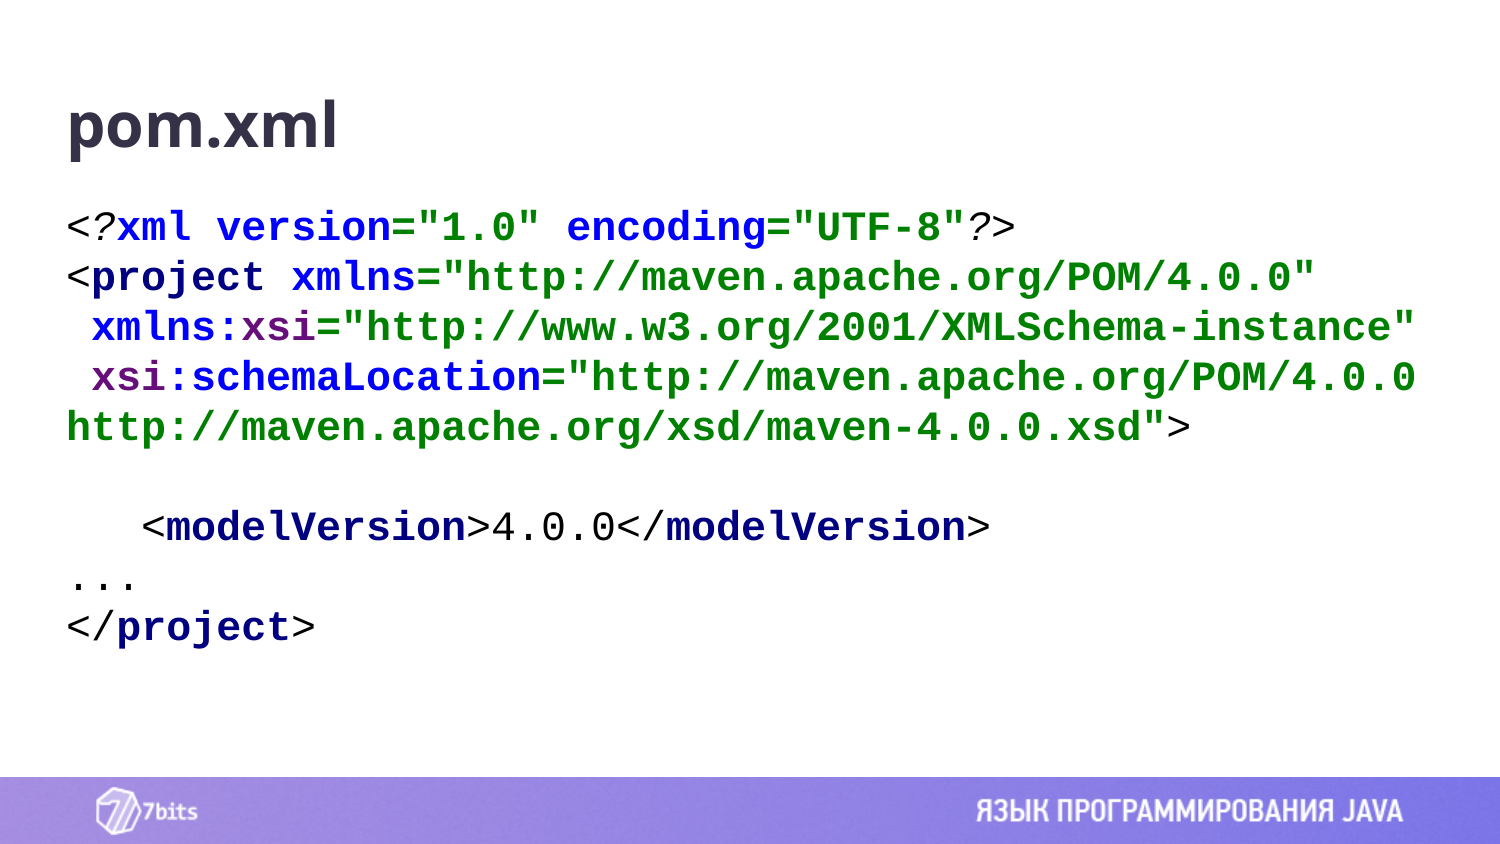

# pom.xml
<?xml version="1.0" encoding="UTF-8"?>
<project xmlns="http://maven.apache.org/POM/4.0.0"
 xmlns:xsi="http://www.w3.org/2001/XMLSchema-instance"
 xsi:schemaLocation="http://maven.apache.org/POM/4.0.0 http://maven.apache.org/xsd/maven-4.0.0.xsd">
 <modelVersion>4.0.0</modelVersion>
...
</project>